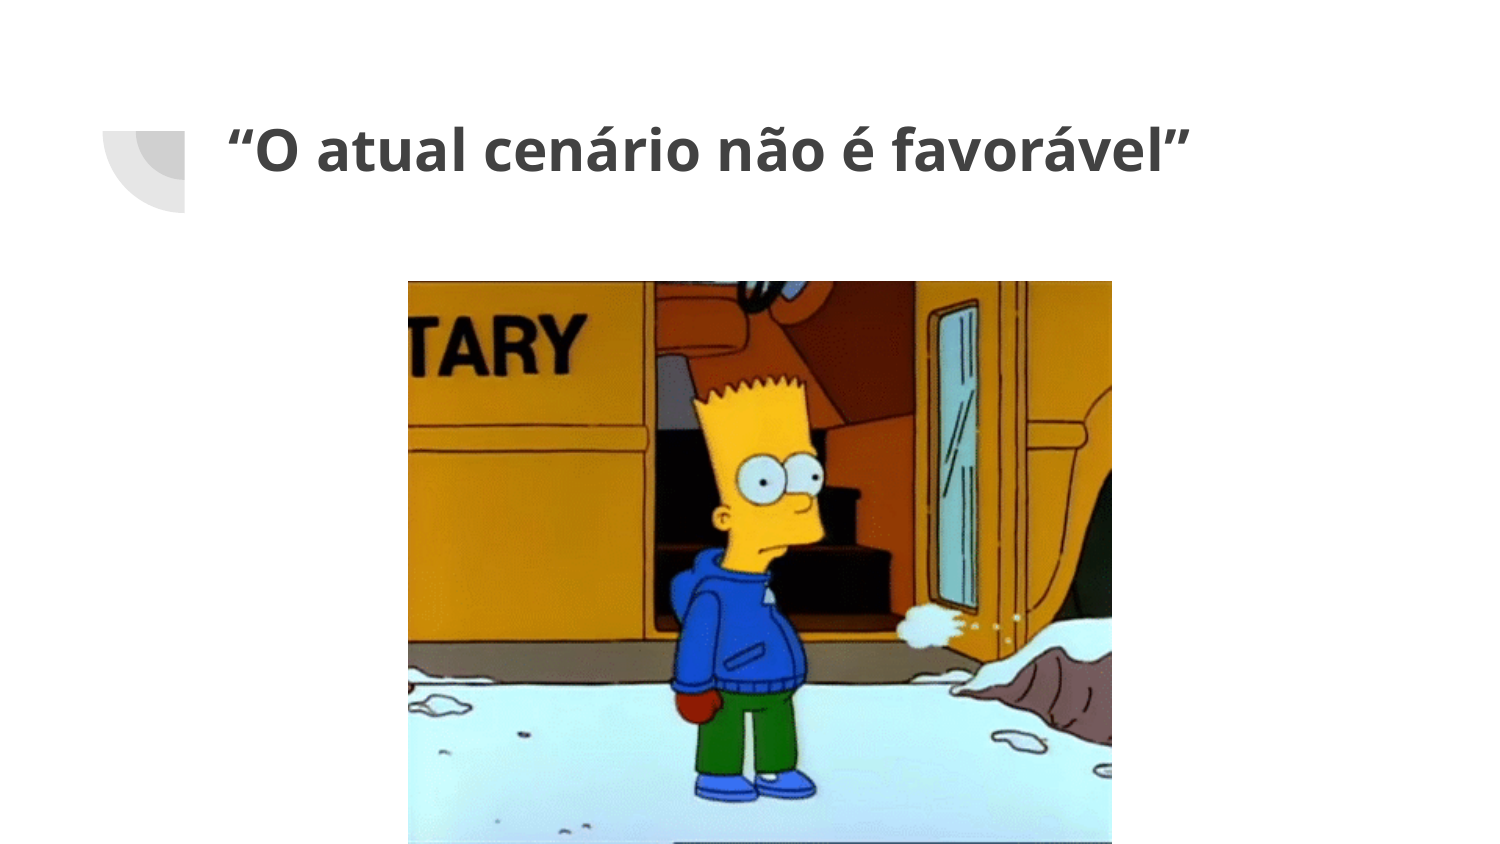

# “O atual cenário não é favorável”